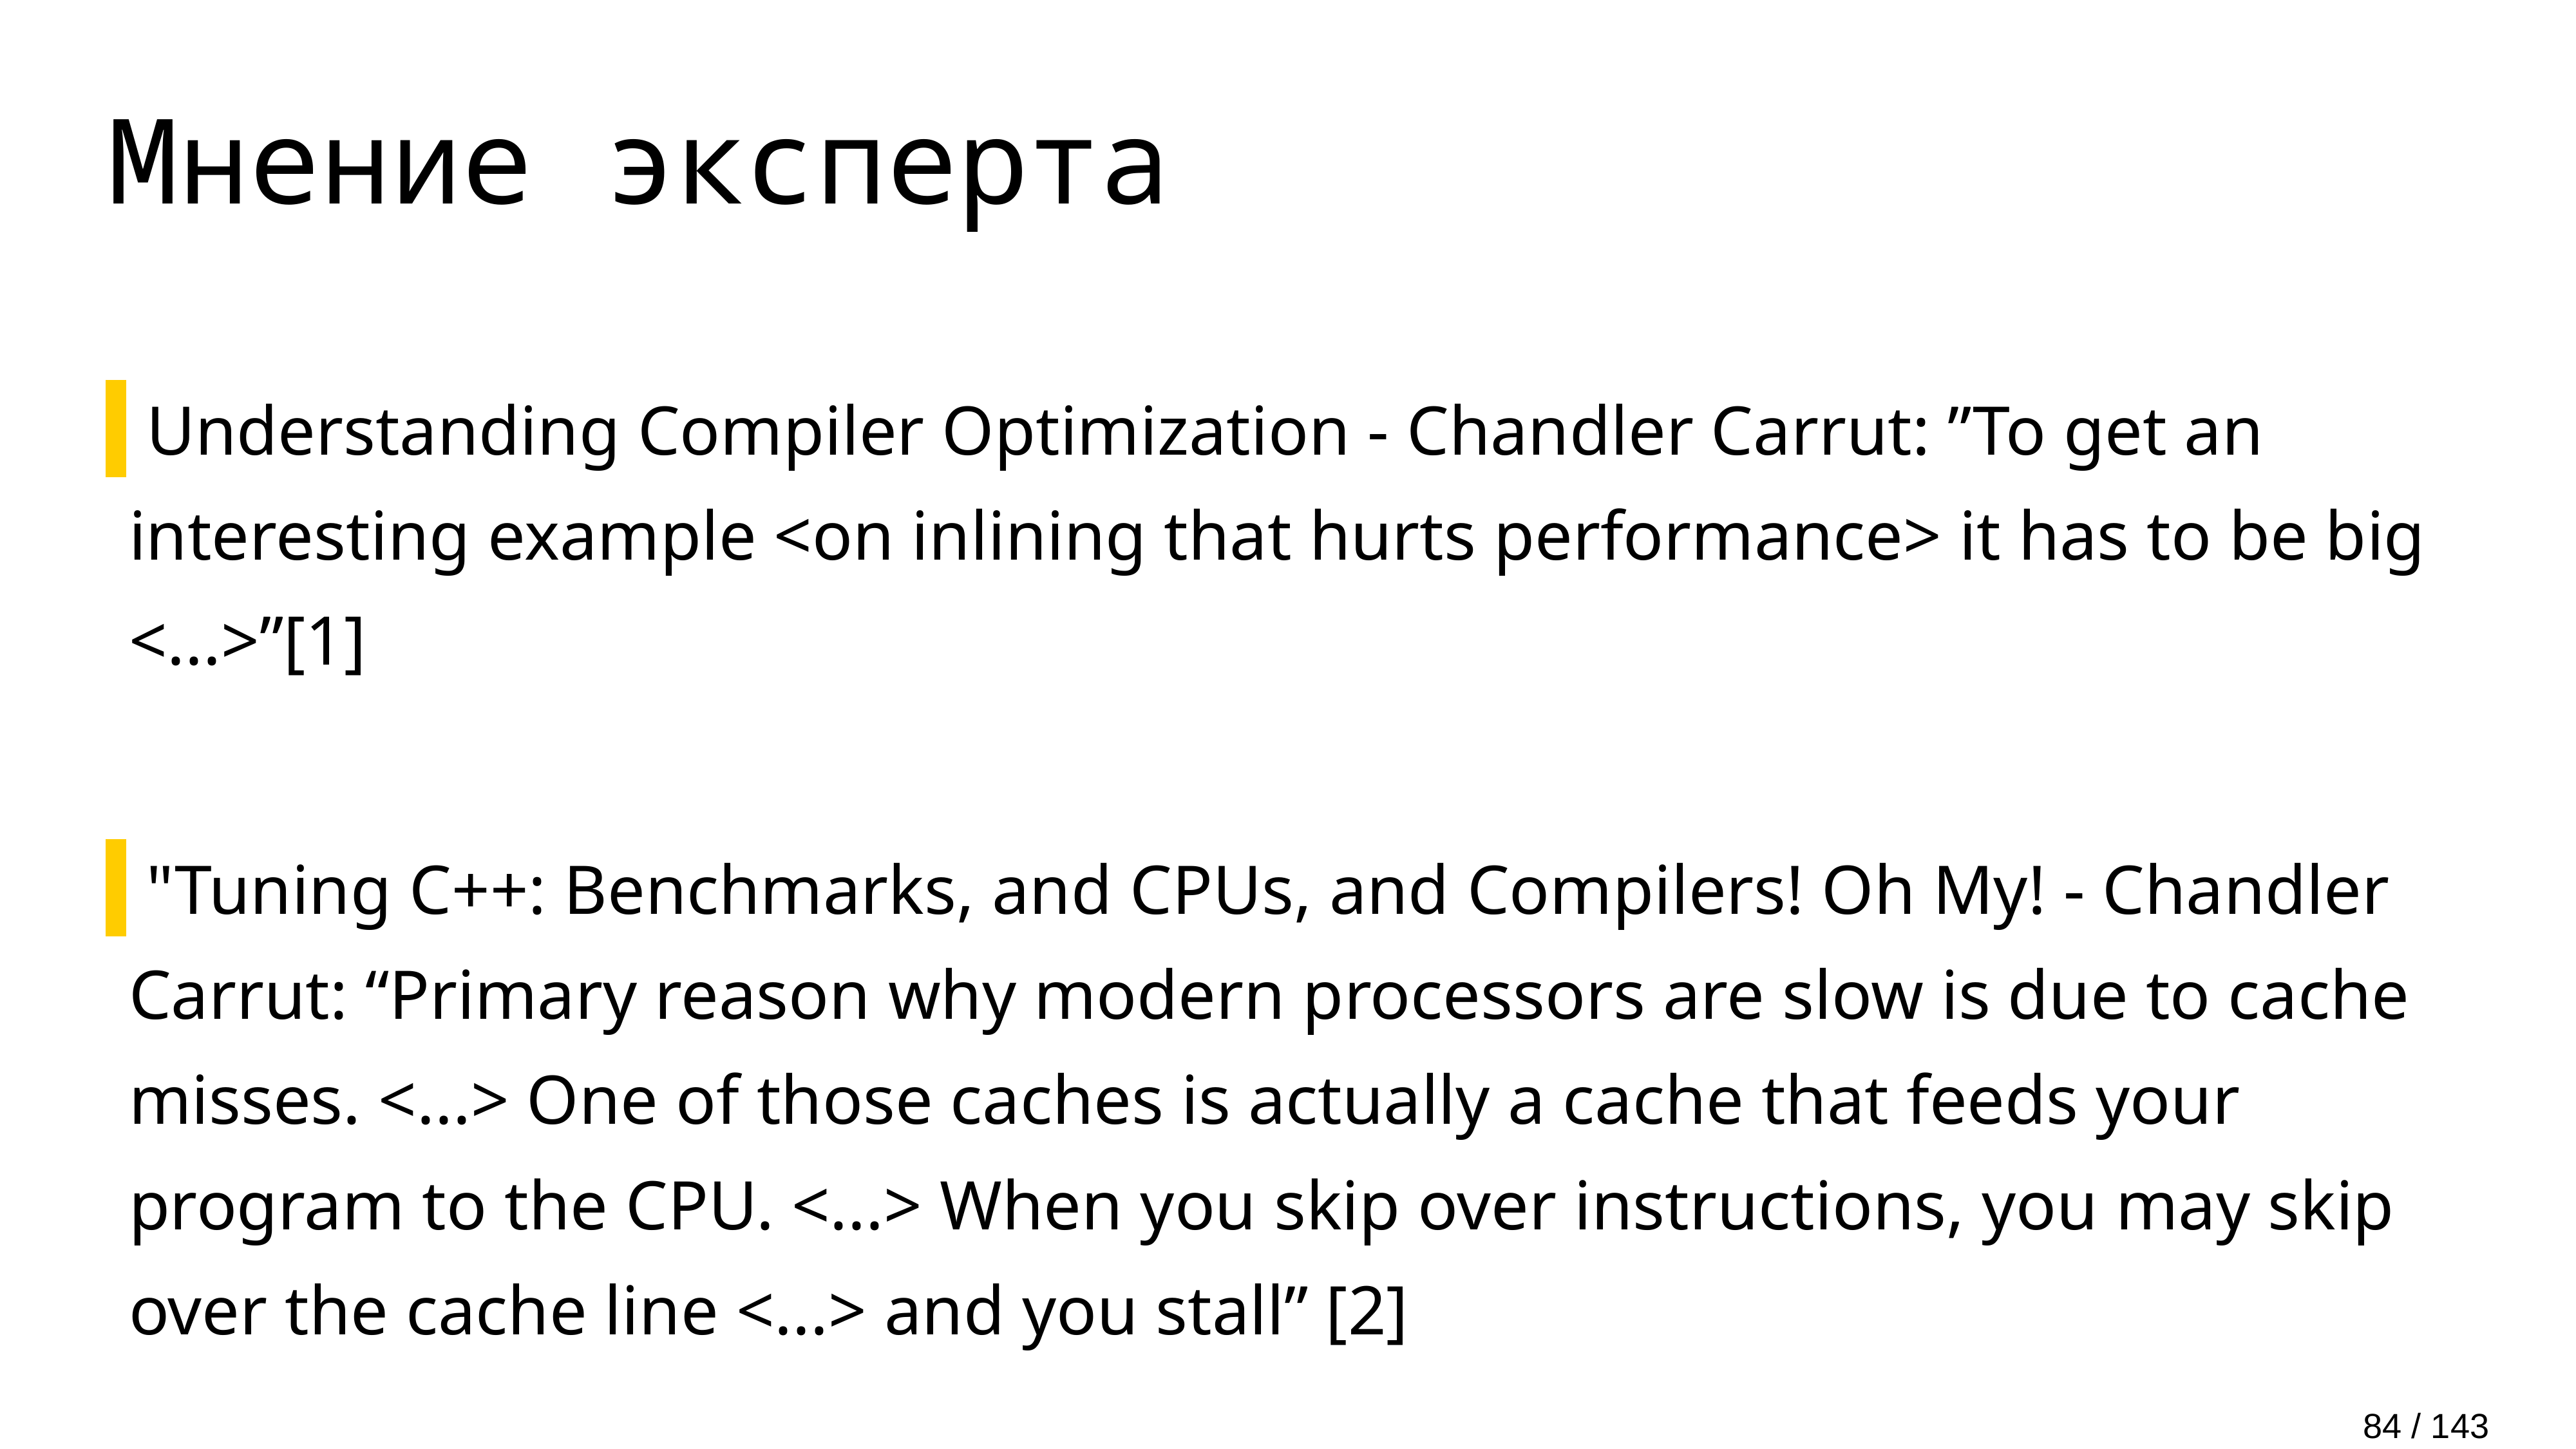

# Мнение эксперта
 Understanding Compiler Optimization - Chandler Carrut: ”To get an interesting example <on inlining that hurts performance> it has to be big <...>”[1]
 "Tuning C++: Benchmarks, and CPUs, and Compilers! Oh My! - Chandler Carrut: “Primary reason why modern processors are slow is due to cache misses. <...> One of those caches is actually a cache that feeds your program to the CPU. <...> When you skip over instructions, you may skip over the cache line <...> and you stall” [2]
[1] https://www.youtube.com/watch?v=FnGCDLhaxKU
[2] https://www.youtube.com/watch?v=nXaxk27zwlk